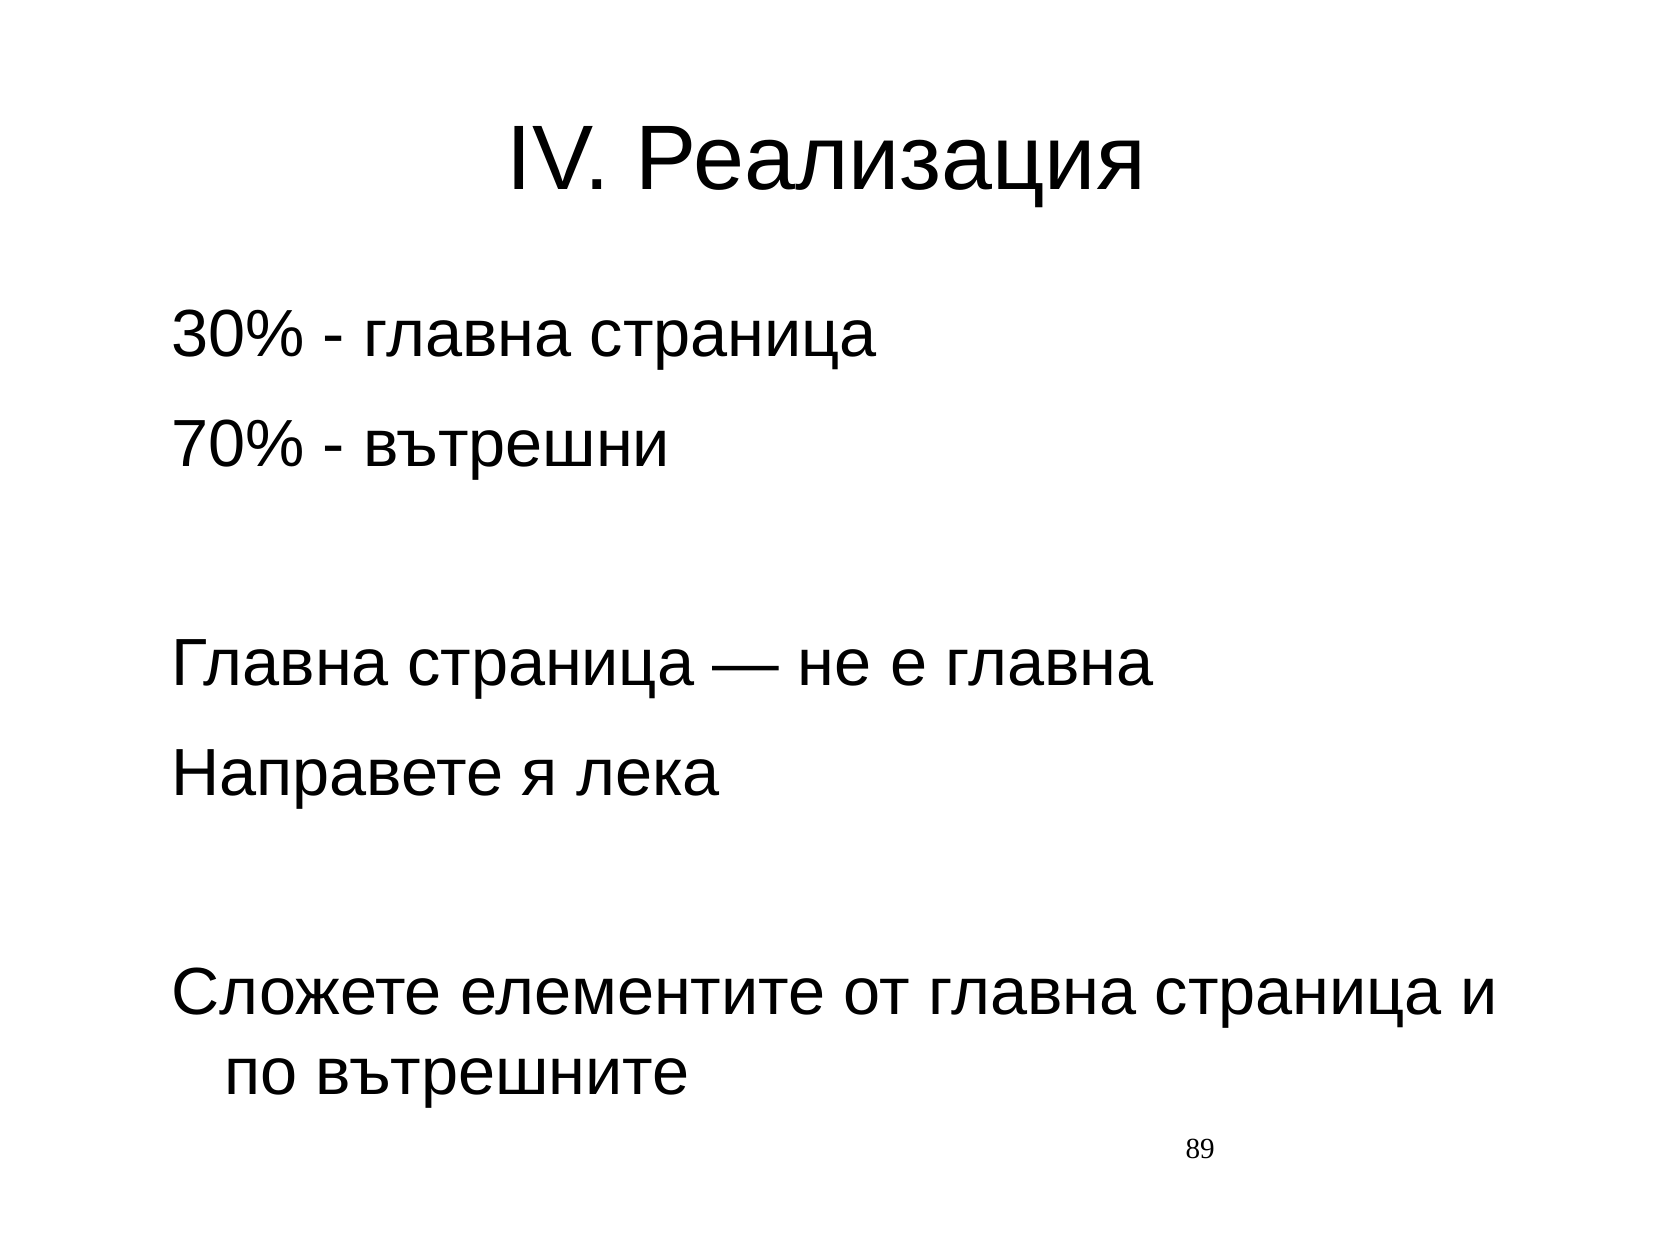

# IV. Реализация
30% - главна страница
70% - вътрешни
Главна страница — не е главна
Направете я лека
Сложете елементите от главна страница и по вътрешните